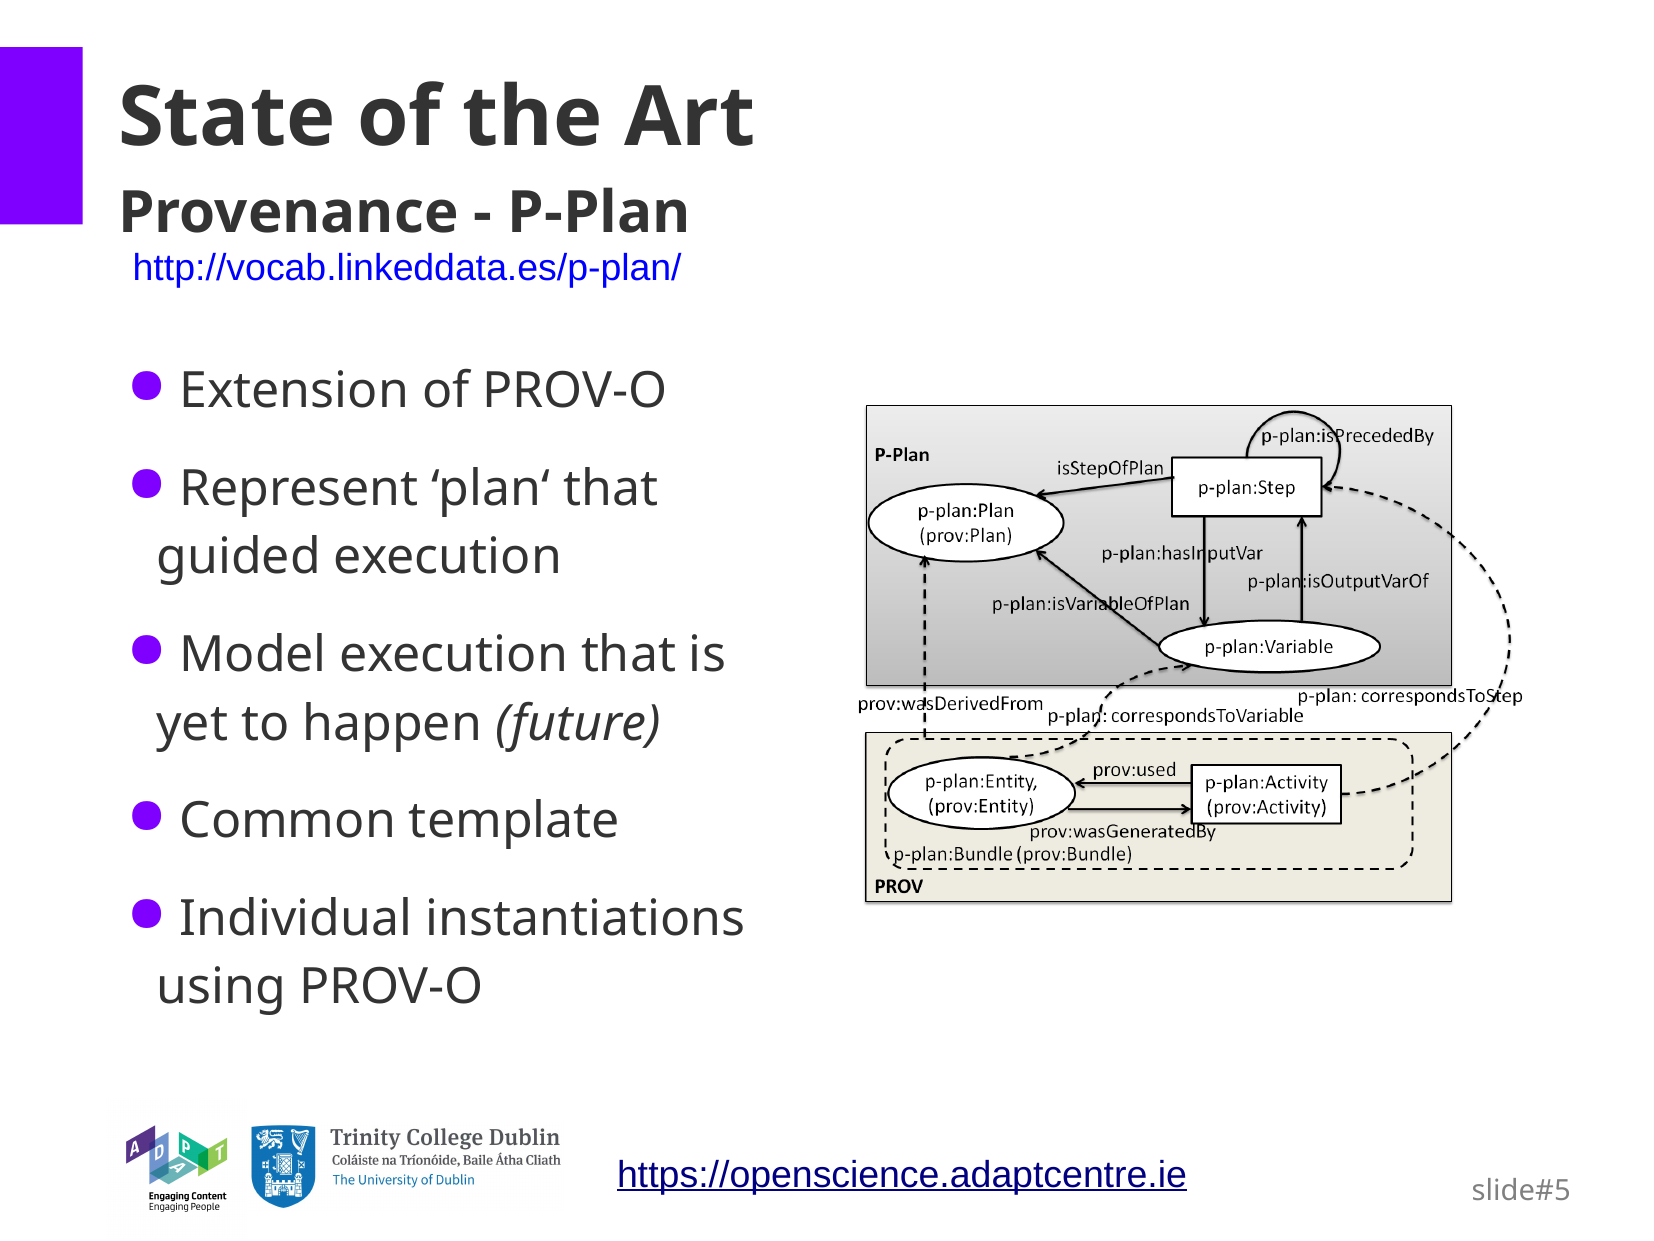

# State of the Art Provenance - P-Plan
http://vocab.linkeddata.es/p-plan/
 Extension of PROV-O
 Represent ‘plan‘ that guided execution
 Model execution that is yet to happen (future)
 Common template
 Individual instantiations using PROV-O
5